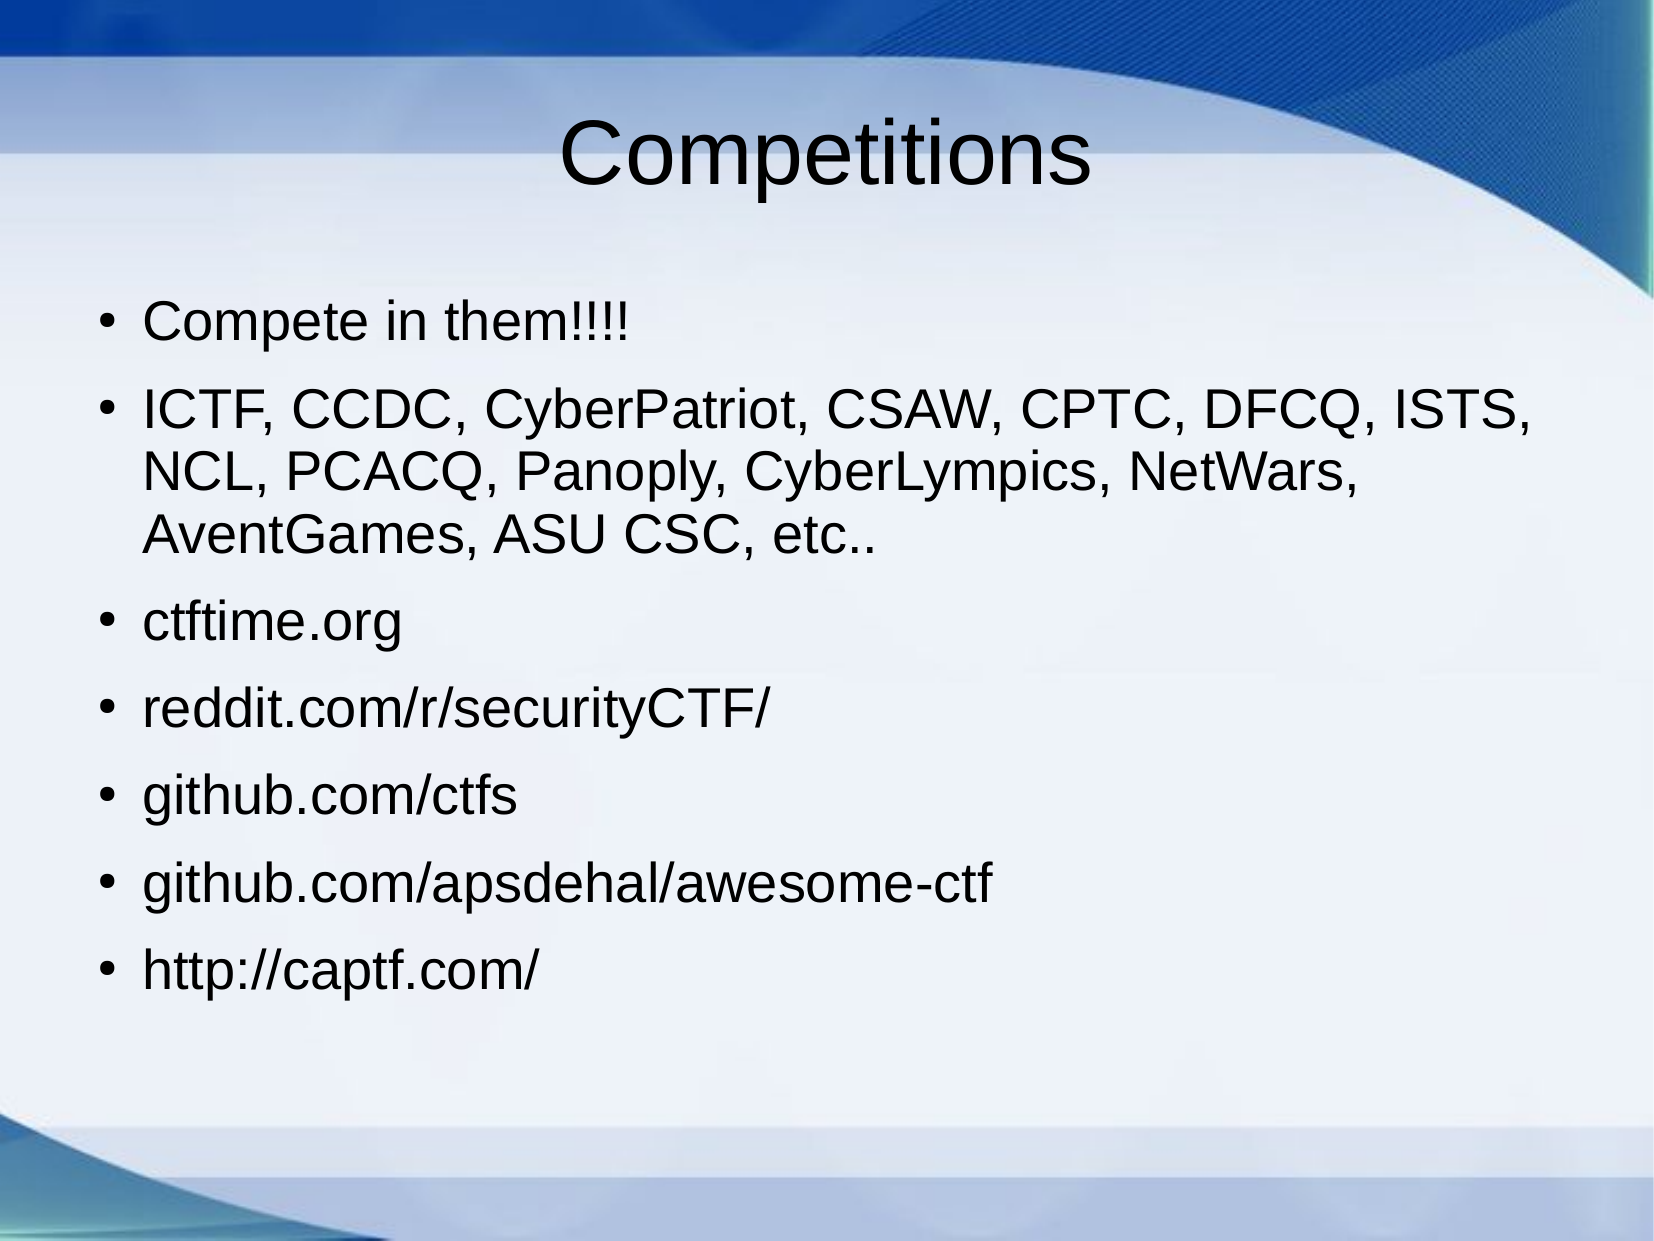

# Competitions
Compete in them!!!!
ICTF, CCDC, CyberPatriot, CSAW, CPTC, DFCQ, ISTS, NCL, PCACQ, Panoply, CyberLympics, NetWars, AventGames, ASU CSC, etc..
ctftime.org
reddit.com/r/securityCTF/
github.com/ctfs
github.com/apsdehal/awesome-ctf
http://captf.com/